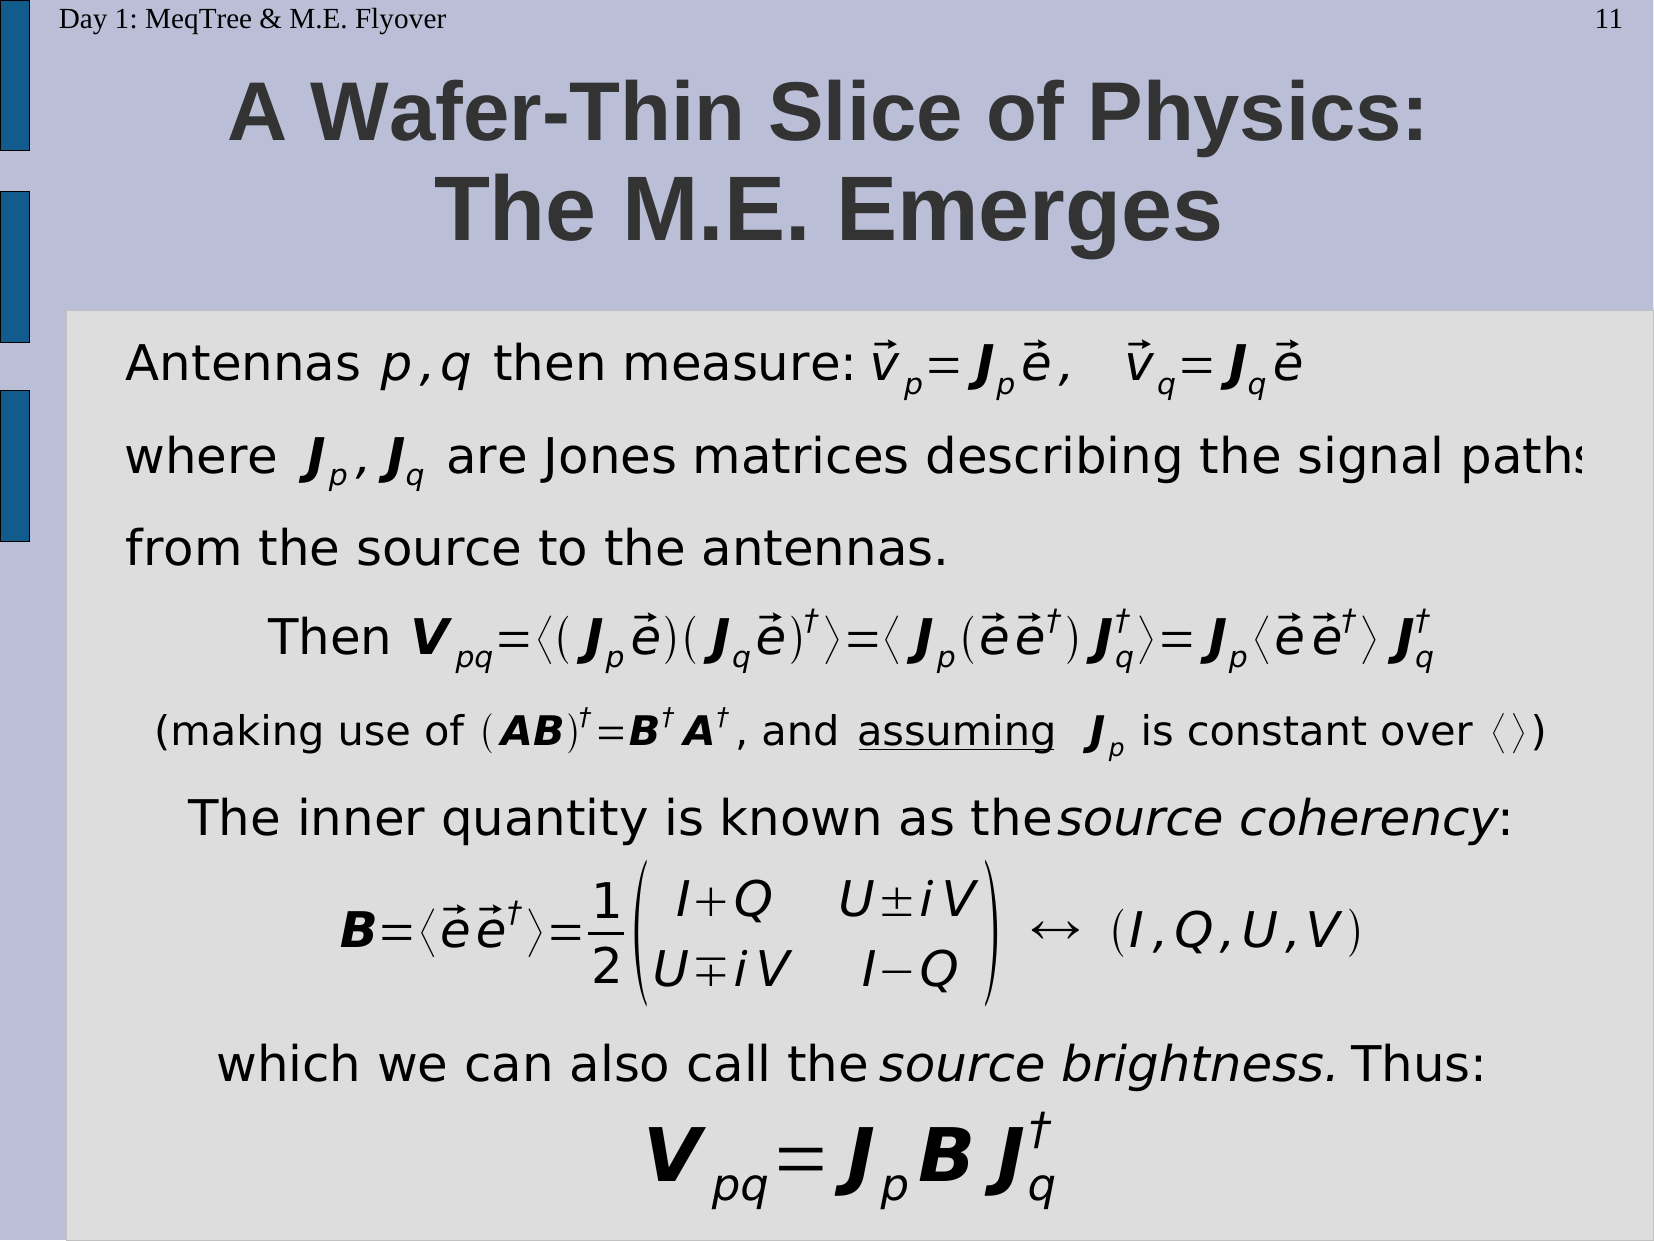

Day 1: MeqTree & M.E. Flyover
11
# A Wafer-Thin Slice of Physics: The M.E. Emerges